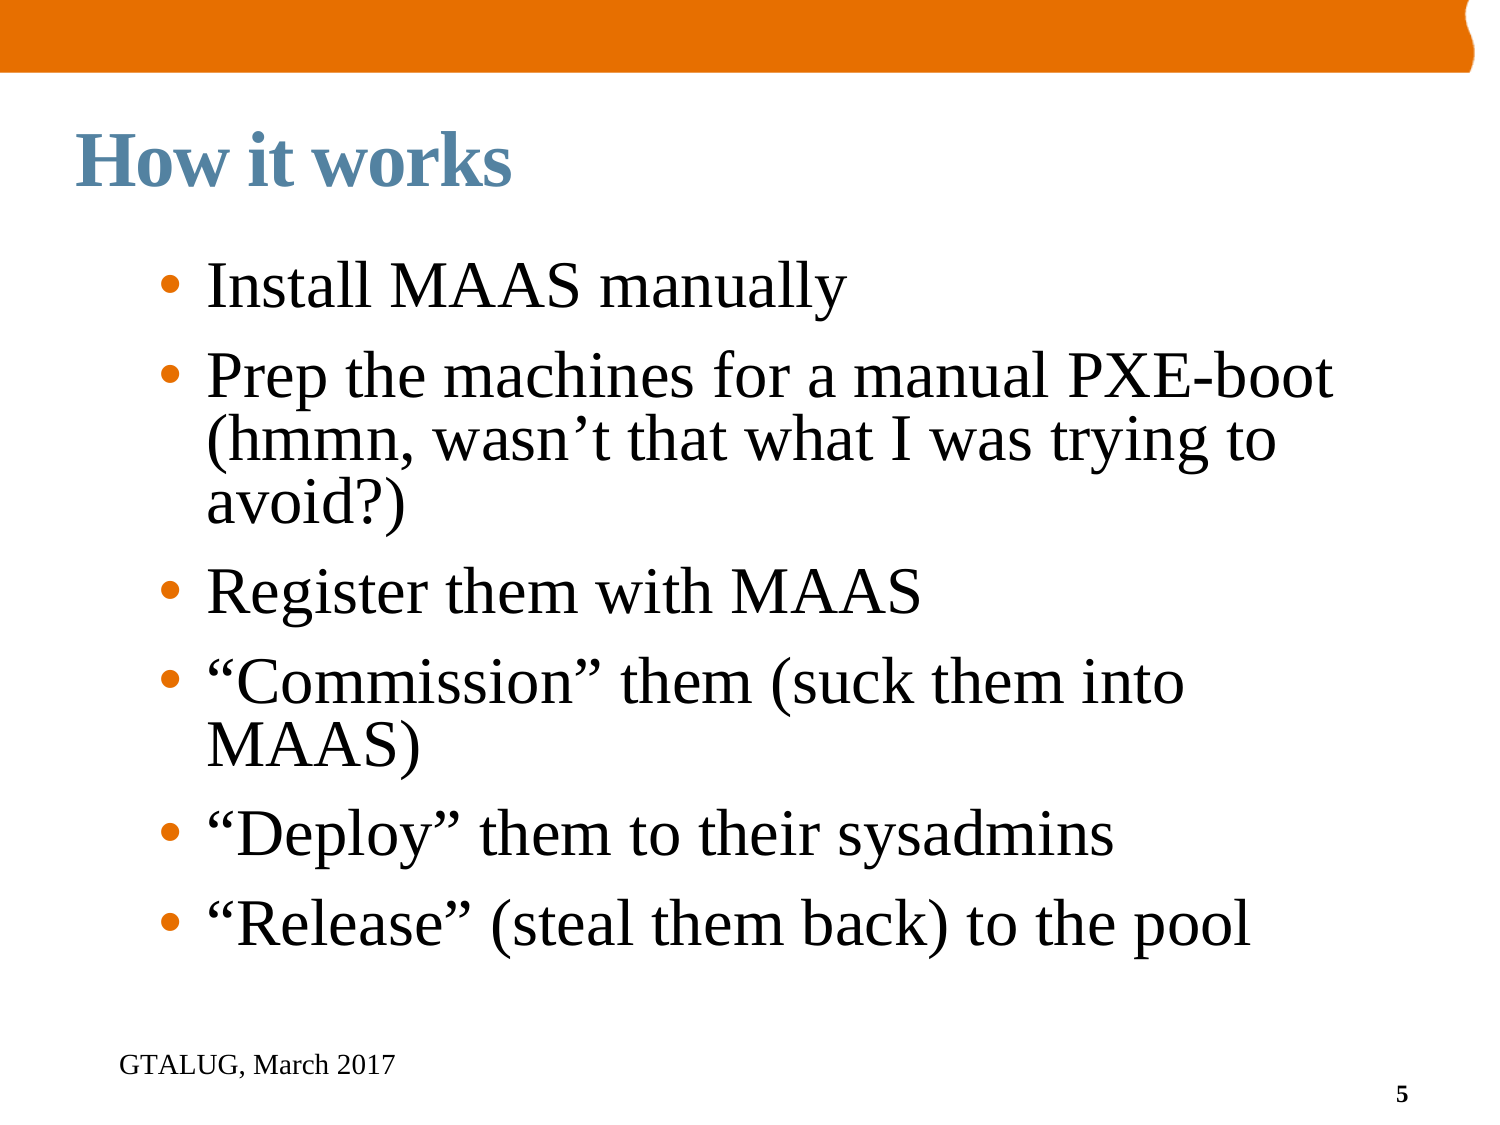

# How it works
Install MAAS manually
Prep the machines for a manual PXE-boot (hmmn, wasn’t that what I was trying to avoid?)
Register them with MAAS
“Commission” them (suck them into MAAS)
“Deploy” them to their sysadmins
“Release” (steal them back) to the pool